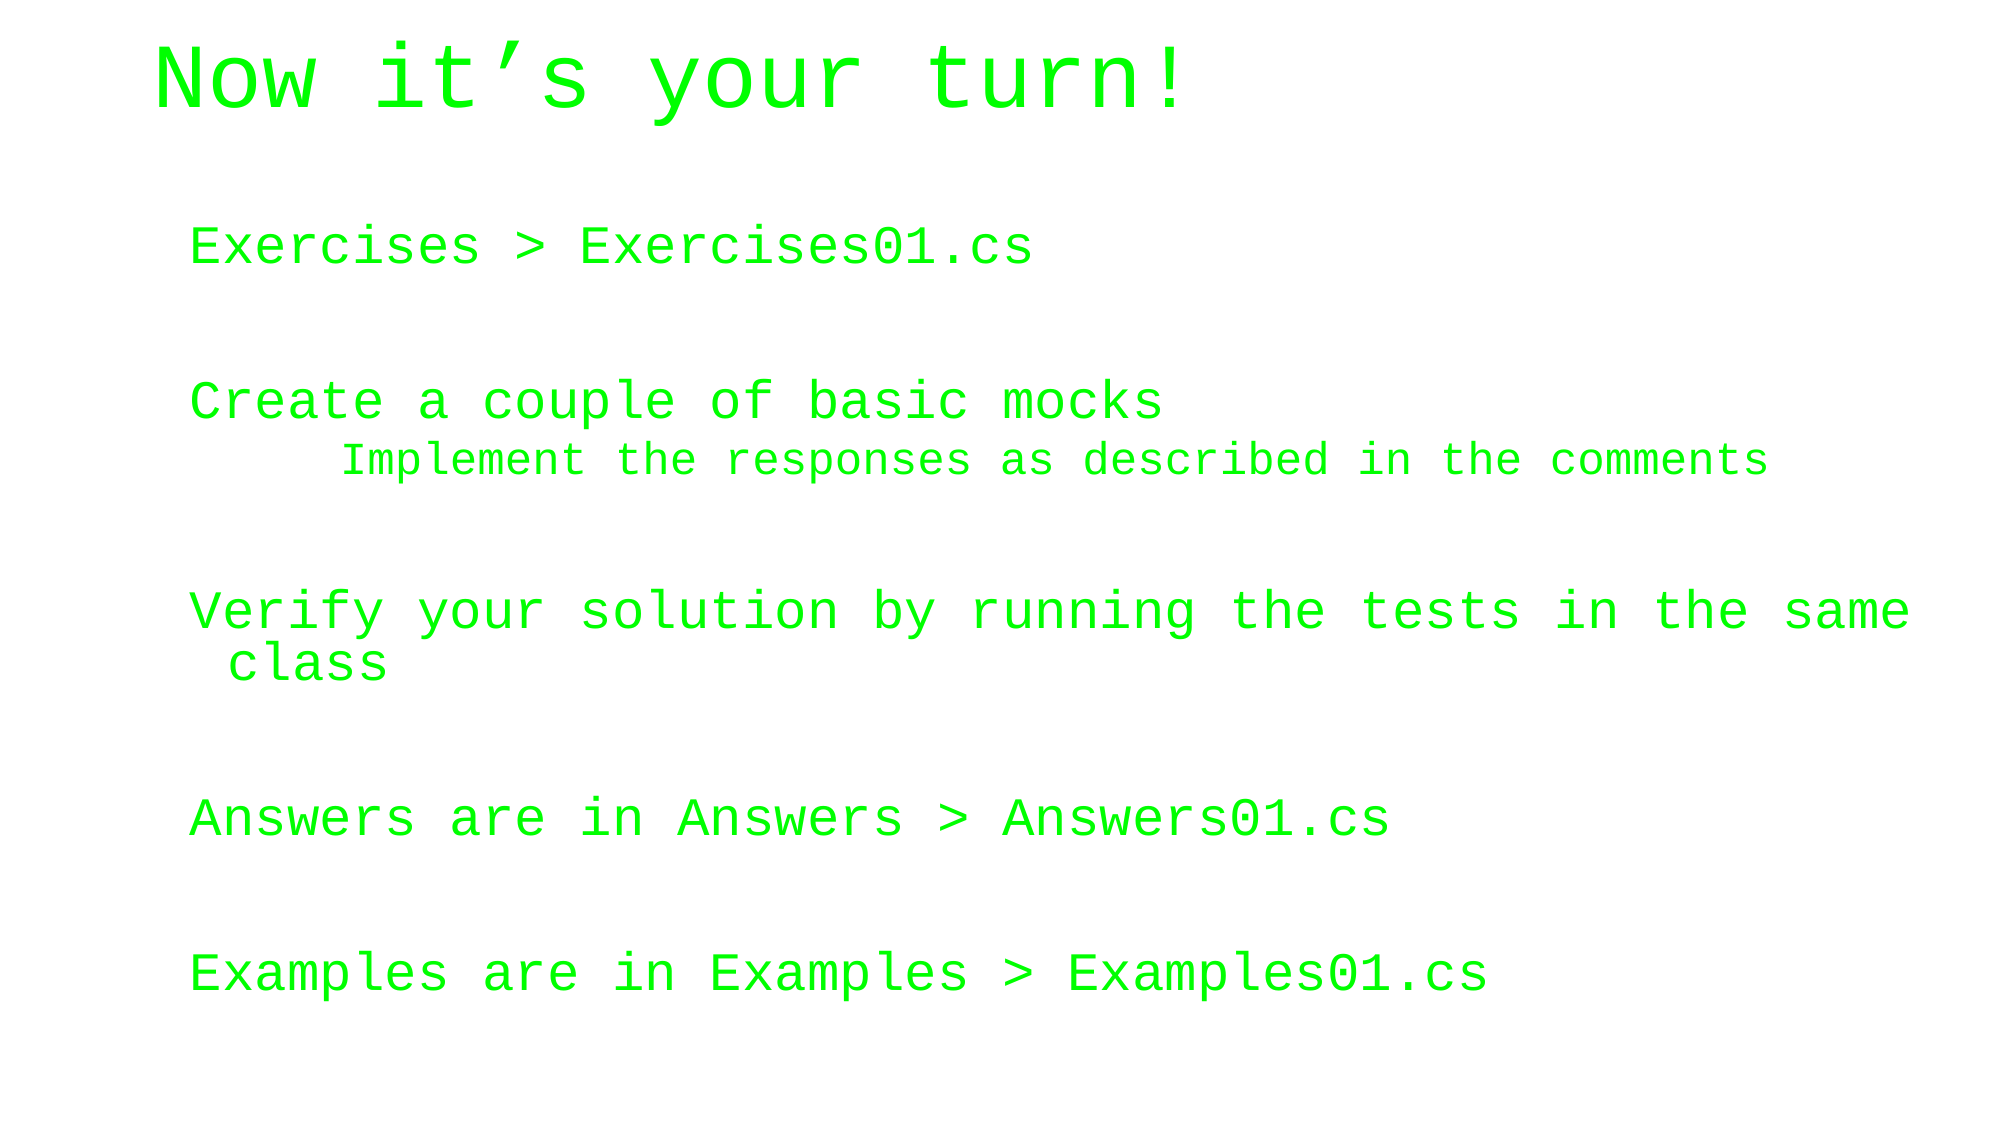

# Now it’s your turn!
Exercises > Exercises01.cs
Create a couple of basic mocks
Implement the responses as described in the comments
Verify your solution by running the tests in the same class
Answers are in Answers > Answers01.cs
Examples are in Examples > Examples01.cs